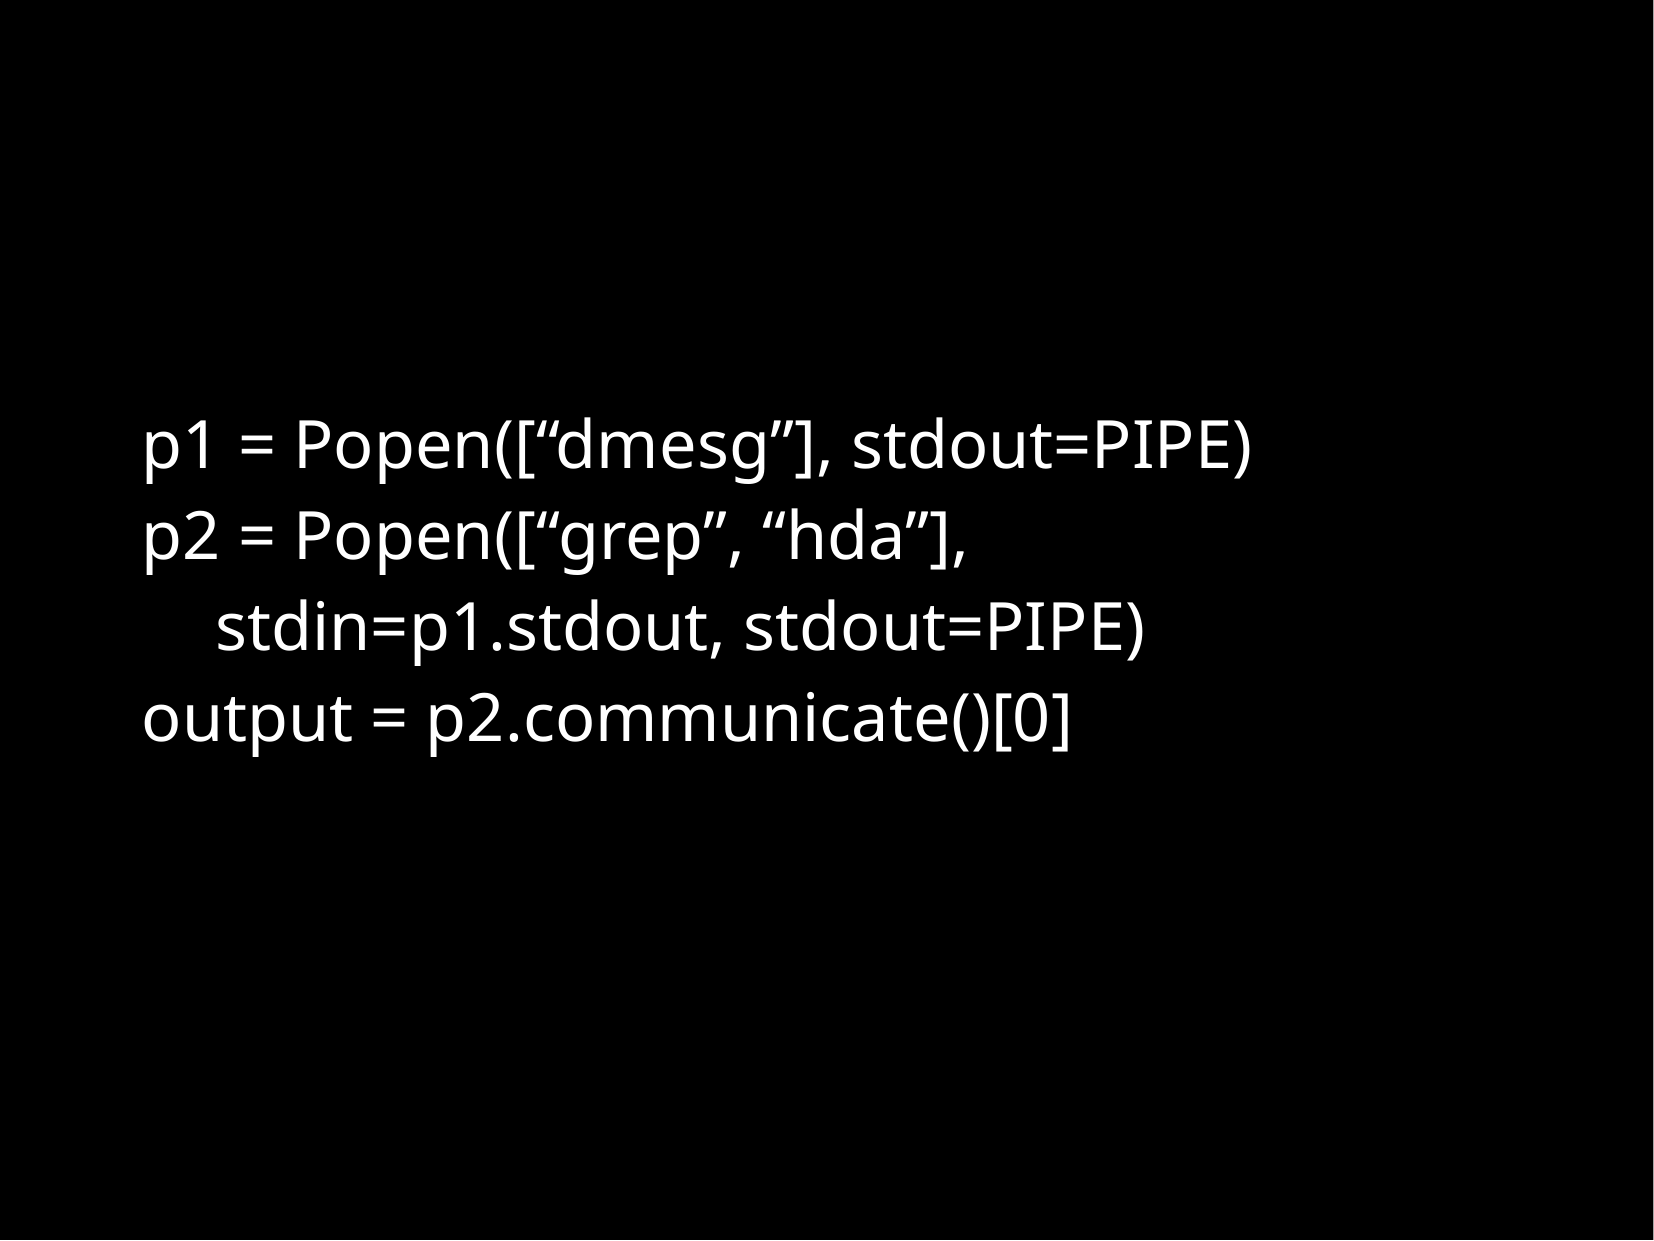

# p1 = Popen([“dmesg”], stdout=PIPE)
p2 = Popen([“grep”, “hda”],
	stdin=p1.stdout, stdout=PIPE)
output = p2.communicate()[0]